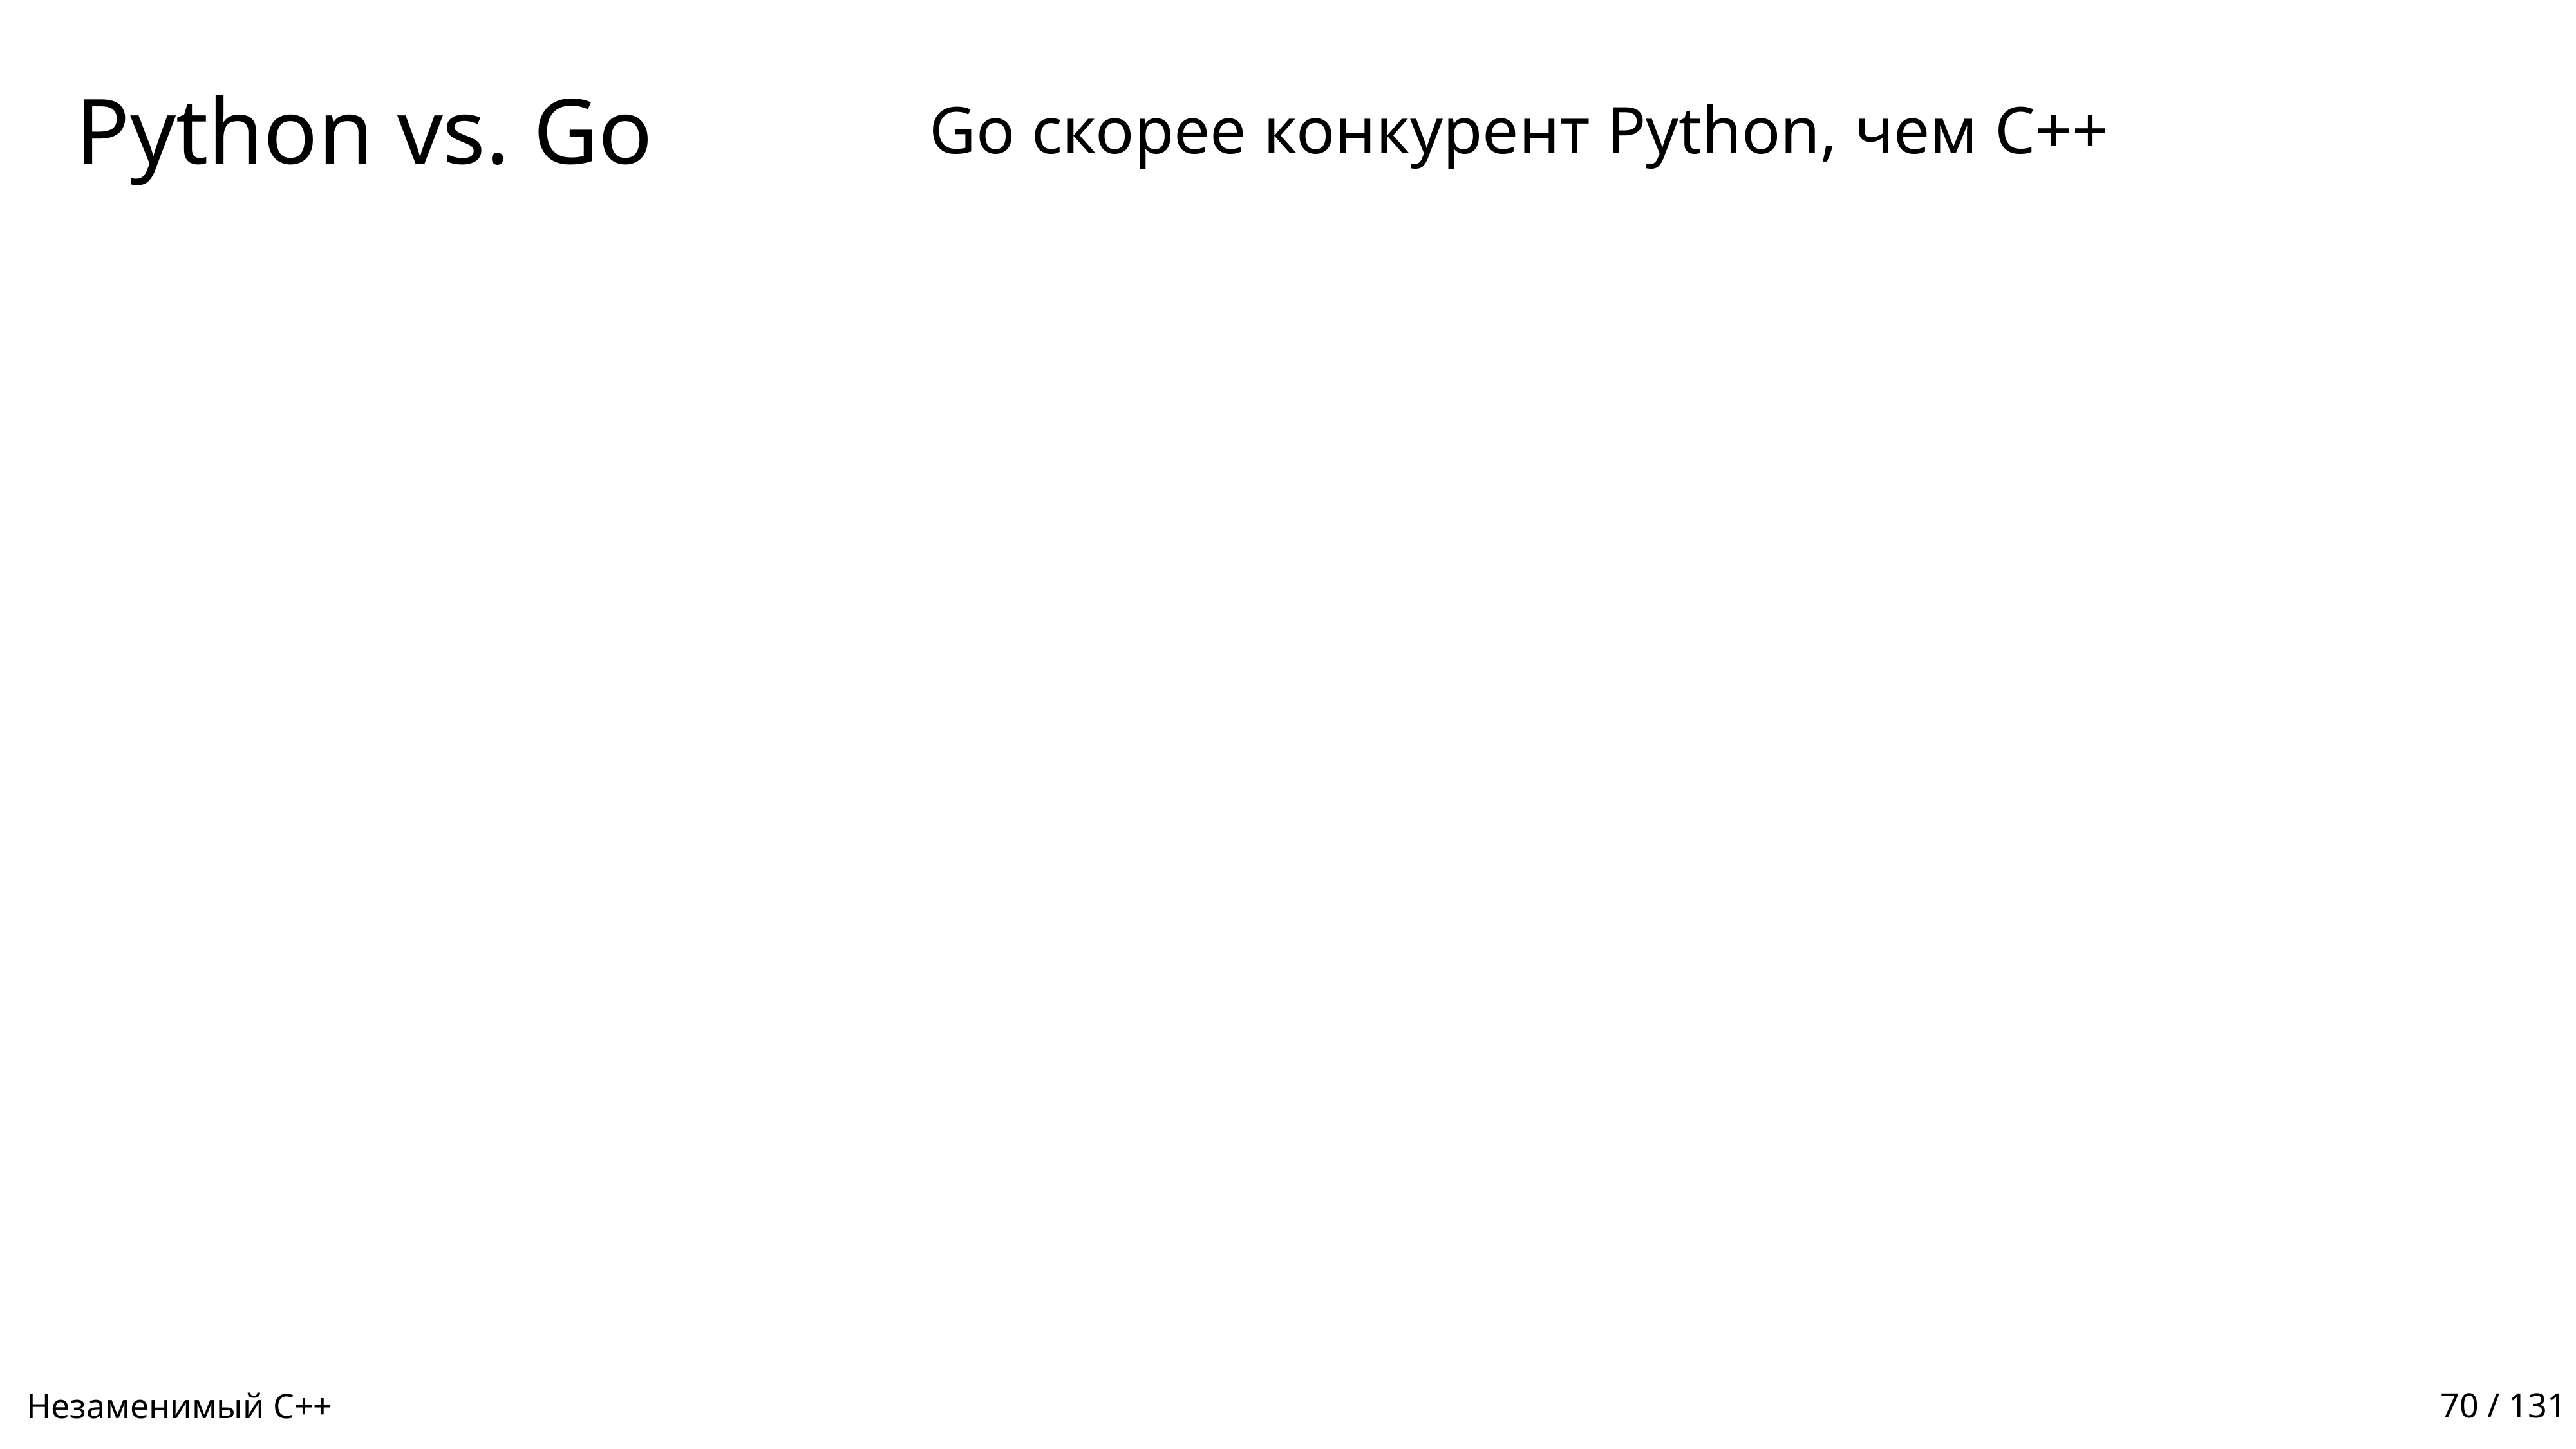

# Python vs. Go
Go скорее конкурент Python, чем C++
Незаменимый C++